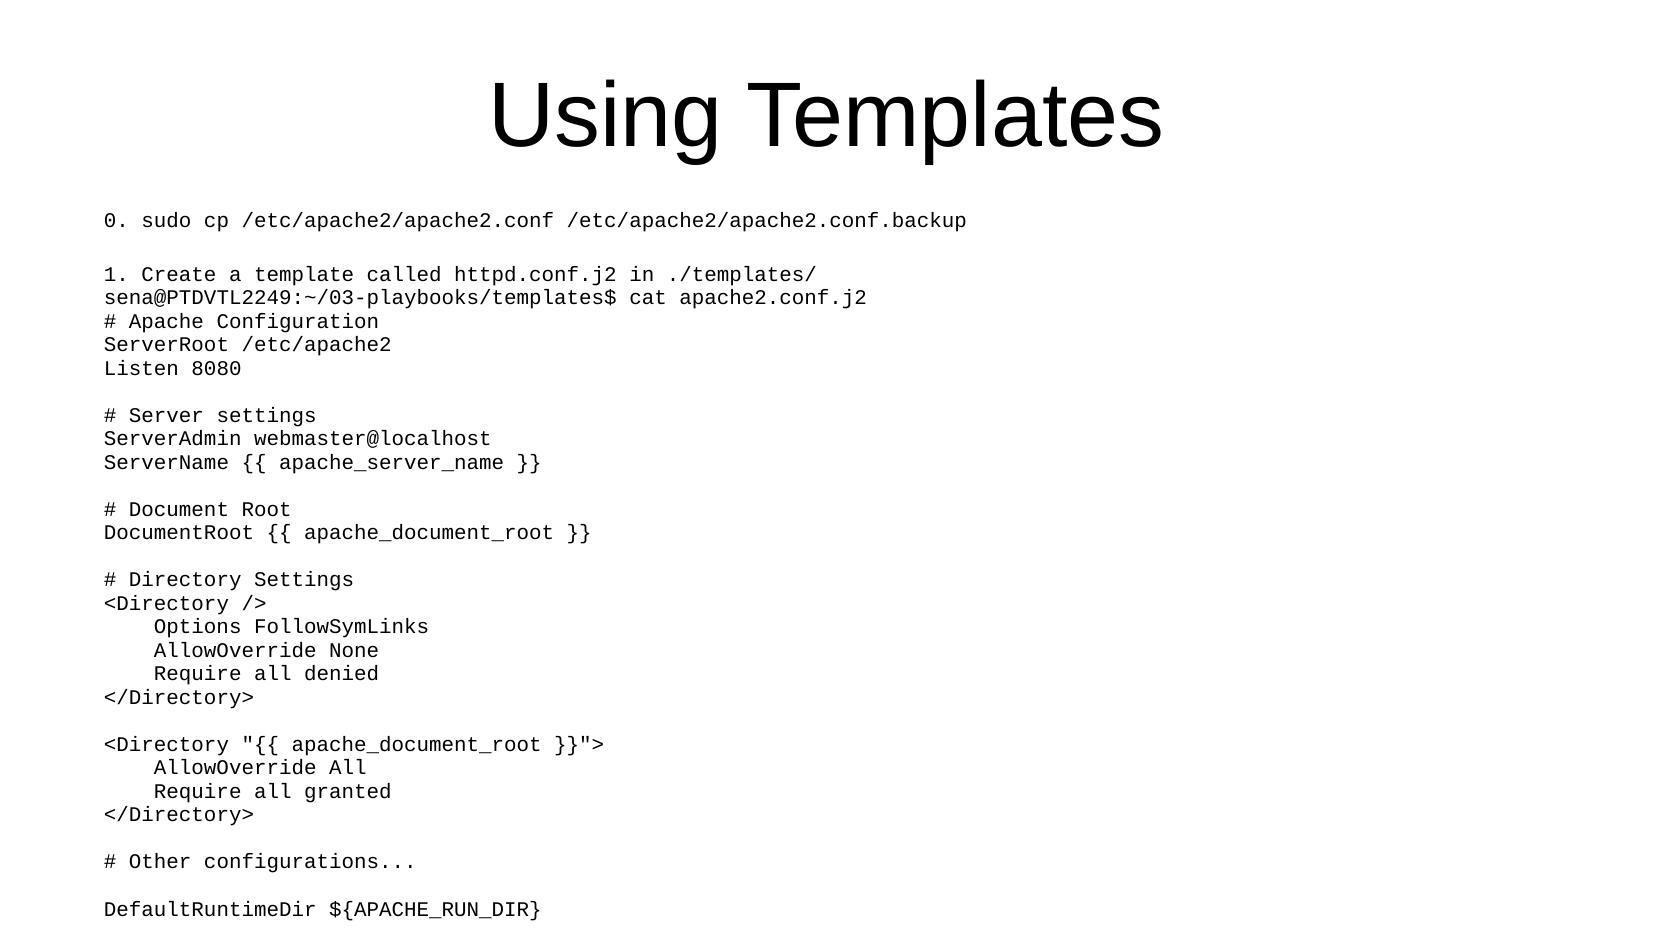

# Using Templates
0. sudo cp /etc/apache2/apache2.conf /etc/apache2/apache2.conf.backup
1. Create a template called httpd.conf.j2 in ./templates/
sena@PTDVTL2249:~/03-playbooks/templates$ cat apache2.conf.j2
# Apache Configuration
ServerRoot /etc/apache2
Listen 8080
# Server settings
ServerAdmin webmaster@localhost
ServerName {{ apache_server_name }}
# Document Root
DocumentRoot {{ apache_document_root }}
# Directory Settings
<Directory />
 Options FollowSymLinks
 AllowOverride None
 Require all denied
</Directory>
<Directory "{{ apache_document_root }}">
 AllowOverride All
 Require all granted
</Directory>
# Other configurations...
DefaultRuntimeDir ${APACHE_RUN_DIR}
PidFile ${APACHE_PID_FILE}
Timeout 300
KeepAlive On
MaxKeepAliveRequests 100
KeepAliveTimeout 5
User ${APACHE_RUN_USER}
Group ${APACHE_RUN_GROUP}
HostnameLookups Off
ErrorLog ${APACHE_LOG_DIR}/error.log
LogLevel warn
IncludeOptional mods-enabled/*.load
IncludeOptional mods-enabled/*.conf
Include ports.conf
<Directory /usr/share>
 AllowOverride None
 Require all granted
</Directory>
<Directory /var/www/>
 Options Indexes FollowSymLinks
 AllowOverride None
 Require all granted
</Directory>
AccessFileName .htaccess
<FilesMatch "^\.ht">
 Require all denied
</FilesMatch>
LogFormat "%v:%p %h %l %u %t \"%r\" %>s %O \"%{Referer}i\" \"%{User-Agent}i\"" vhost_combined
LogFormat "%h %l %u %t \"%r\" %>s %O \"%{Referer}i\" \"%{User-Agent}i\"" combined
LogFormat "%h %l %u %t \"%r\" %>s %O" common
LogFormat "%{Referer}i -> %U" referer
LogFormat "%{User-agent}i" agent
IncludeOptional conf-enabled/*.conf
IncludeOptional sites-enabled/*.conf